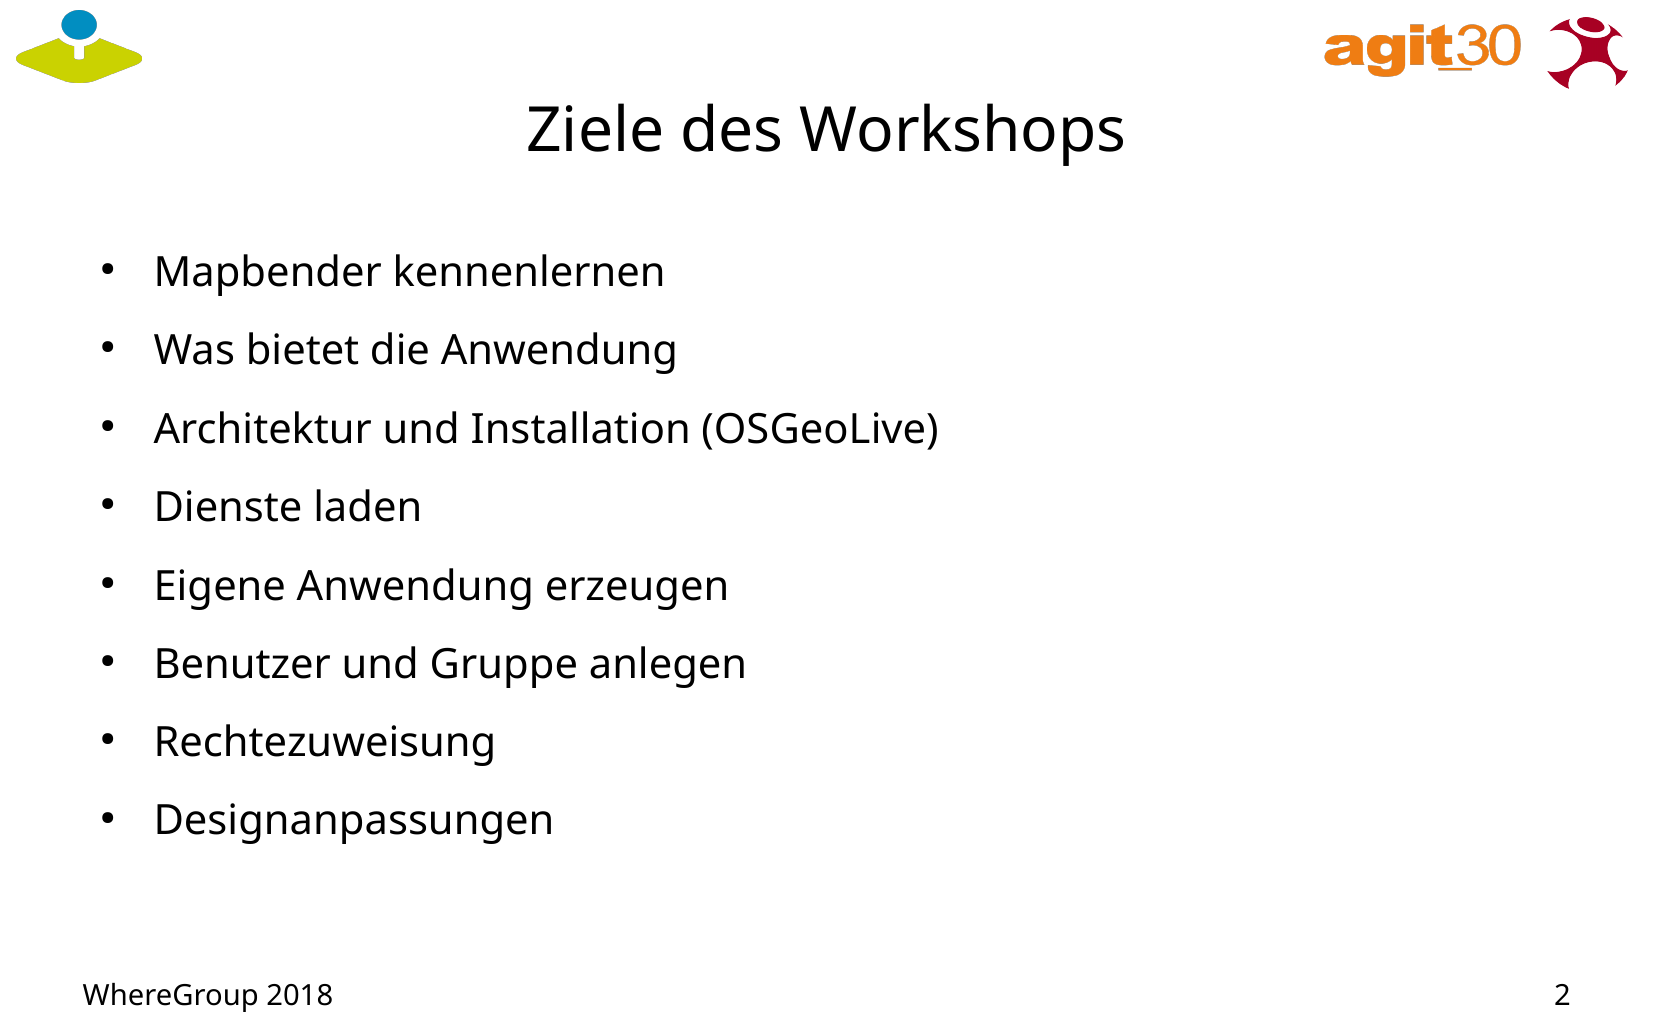

# Ziele des Workshops
Mapbender kennenlernen
Was bietet die Anwendung
Architektur und Installation (OSGeoLive)
Dienste laden
Eigene Anwendung erzeugen
Benutzer und Gruppe anlegen
Rechtezuweisung
Designanpassungen
WhereGroup 2018
2